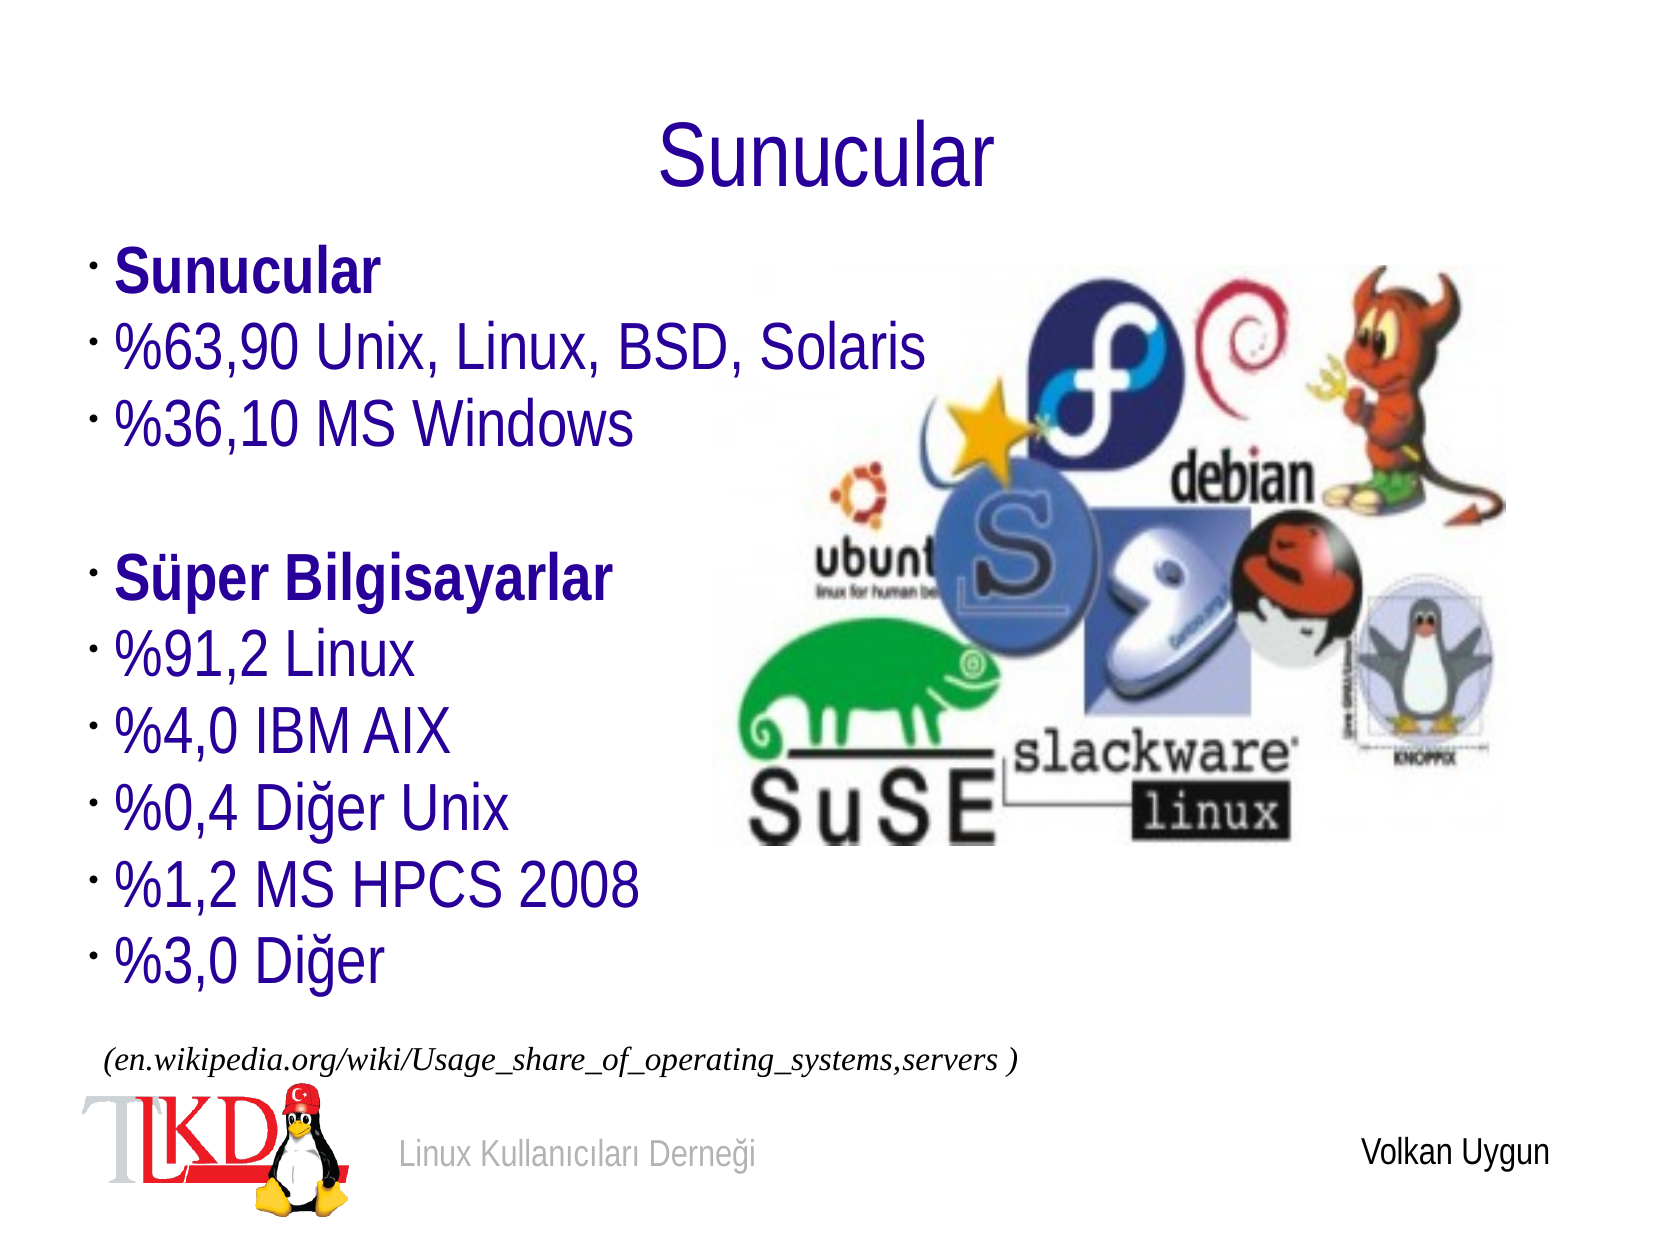

# Sunucular
 Sunucular
 %63,90 Unix, Linux, BSD, Solaris
 %36,10 MS Windows
 Süper Bilgisayarlar
 %91,2 Linux
 %4,0 IBM AIX
 %0,4 Diğer Unix
 %1,2 MS HPCS 2008
 %3,0 Diğer
(en.wikipedia.org/wiki/Usage_share_of_operating_systems,servers )
Volkan Uygun
Linux Kullanıcıları Derneği